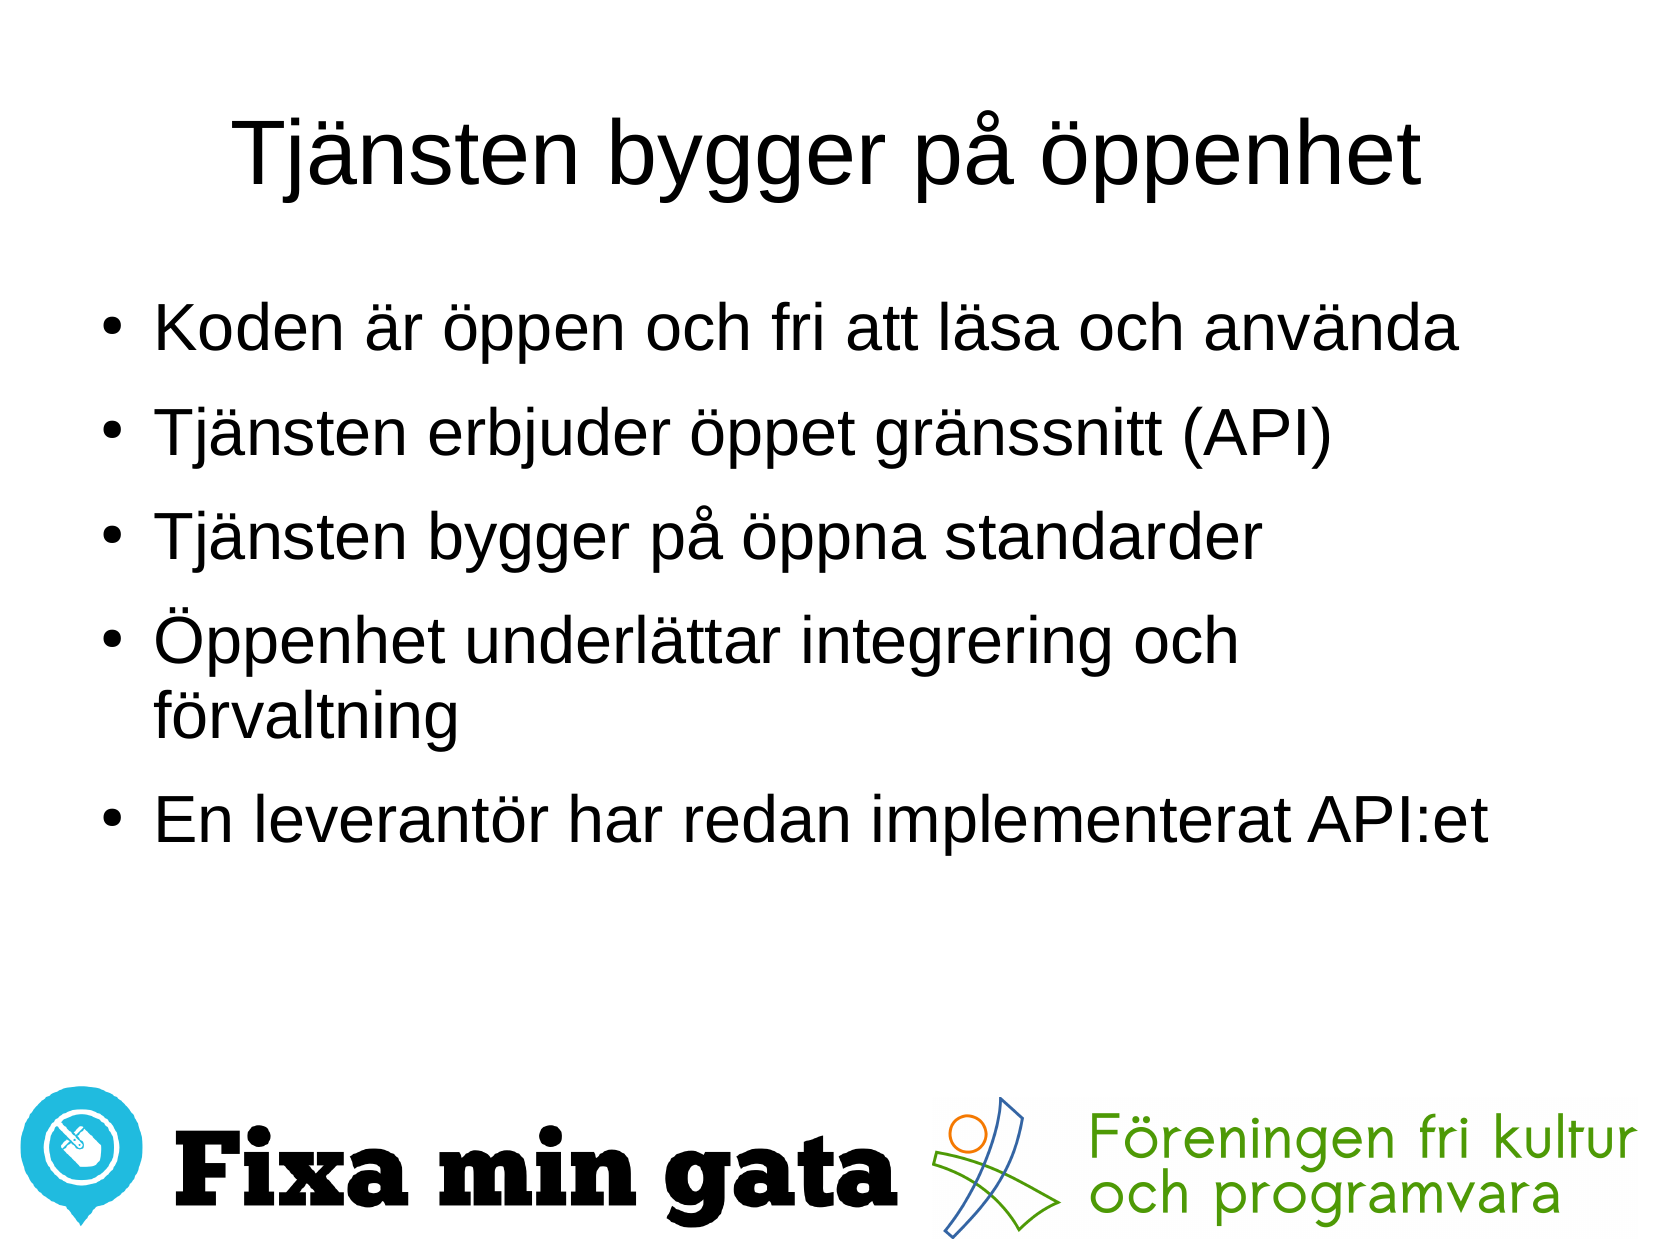

# Tjänsten bygger på öppenhet
Koden är öppen och fri att läsa och använda
Tjänsten erbjuder öppet gränssnitt (API)
Tjänsten bygger på öppna standarder
Öppenhet underlättar integrering och förvaltning
En leverantör har redan implementerat API:et